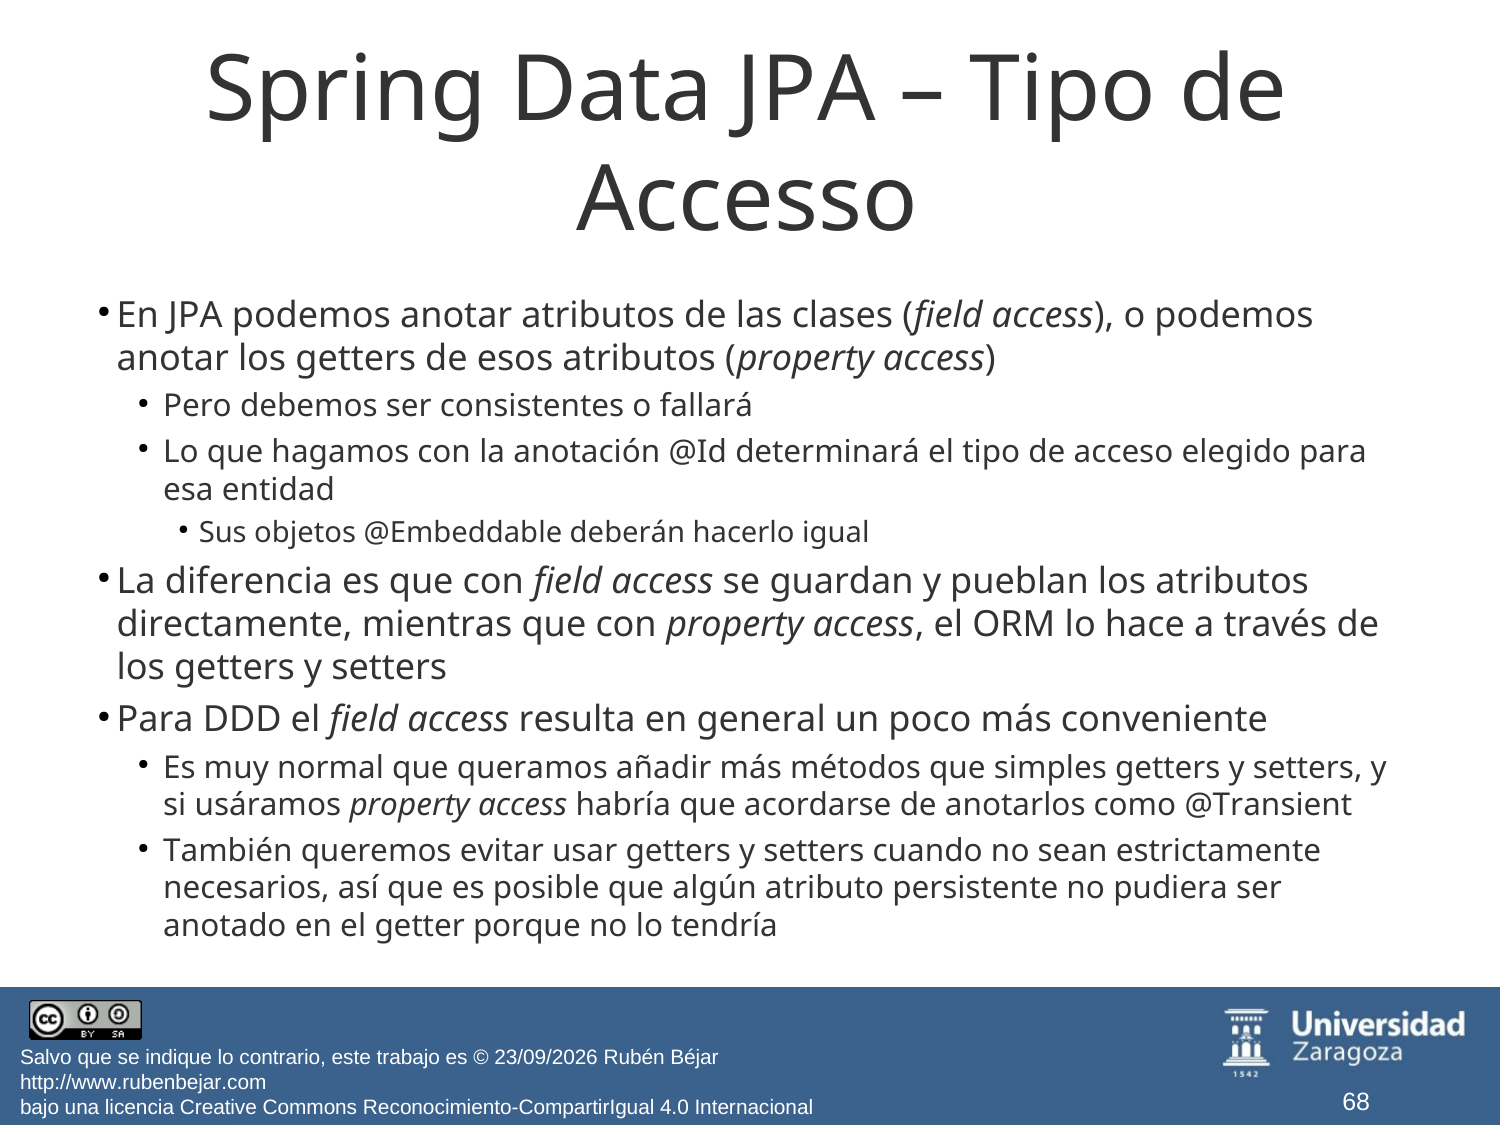

# Spring Data JPA – Tipo de Accesso
En JPA podemos anotar atributos de las clases (field access), o podemos anotar los getters de esos atributos (property access)
Pero debemos ser consistentes o fallará
Lo que hagamos con la anotación @Id determinará el tipo de acceso elegido para esa entidad
Sus objetos @Embeddable deberán hacerlo igual
La diferencia es que con field access se guardan y pueblan los atributos directamente, mientras que con property access, el ORM lo hace a través de los getters y setters
Para DDD el field access resulta en general un poco más conveniente
Es muy normal que queramos añadir más métodos que simples getters y setters, y si usáramos property access habría que acordarse de anotarlos como @Transient
También queremos evitar usar getters y setters cuando no sean estrictamente necesarios, así que es posible que algún atributo persistente no pudiera ser anotado en el getter porque no lo tendría